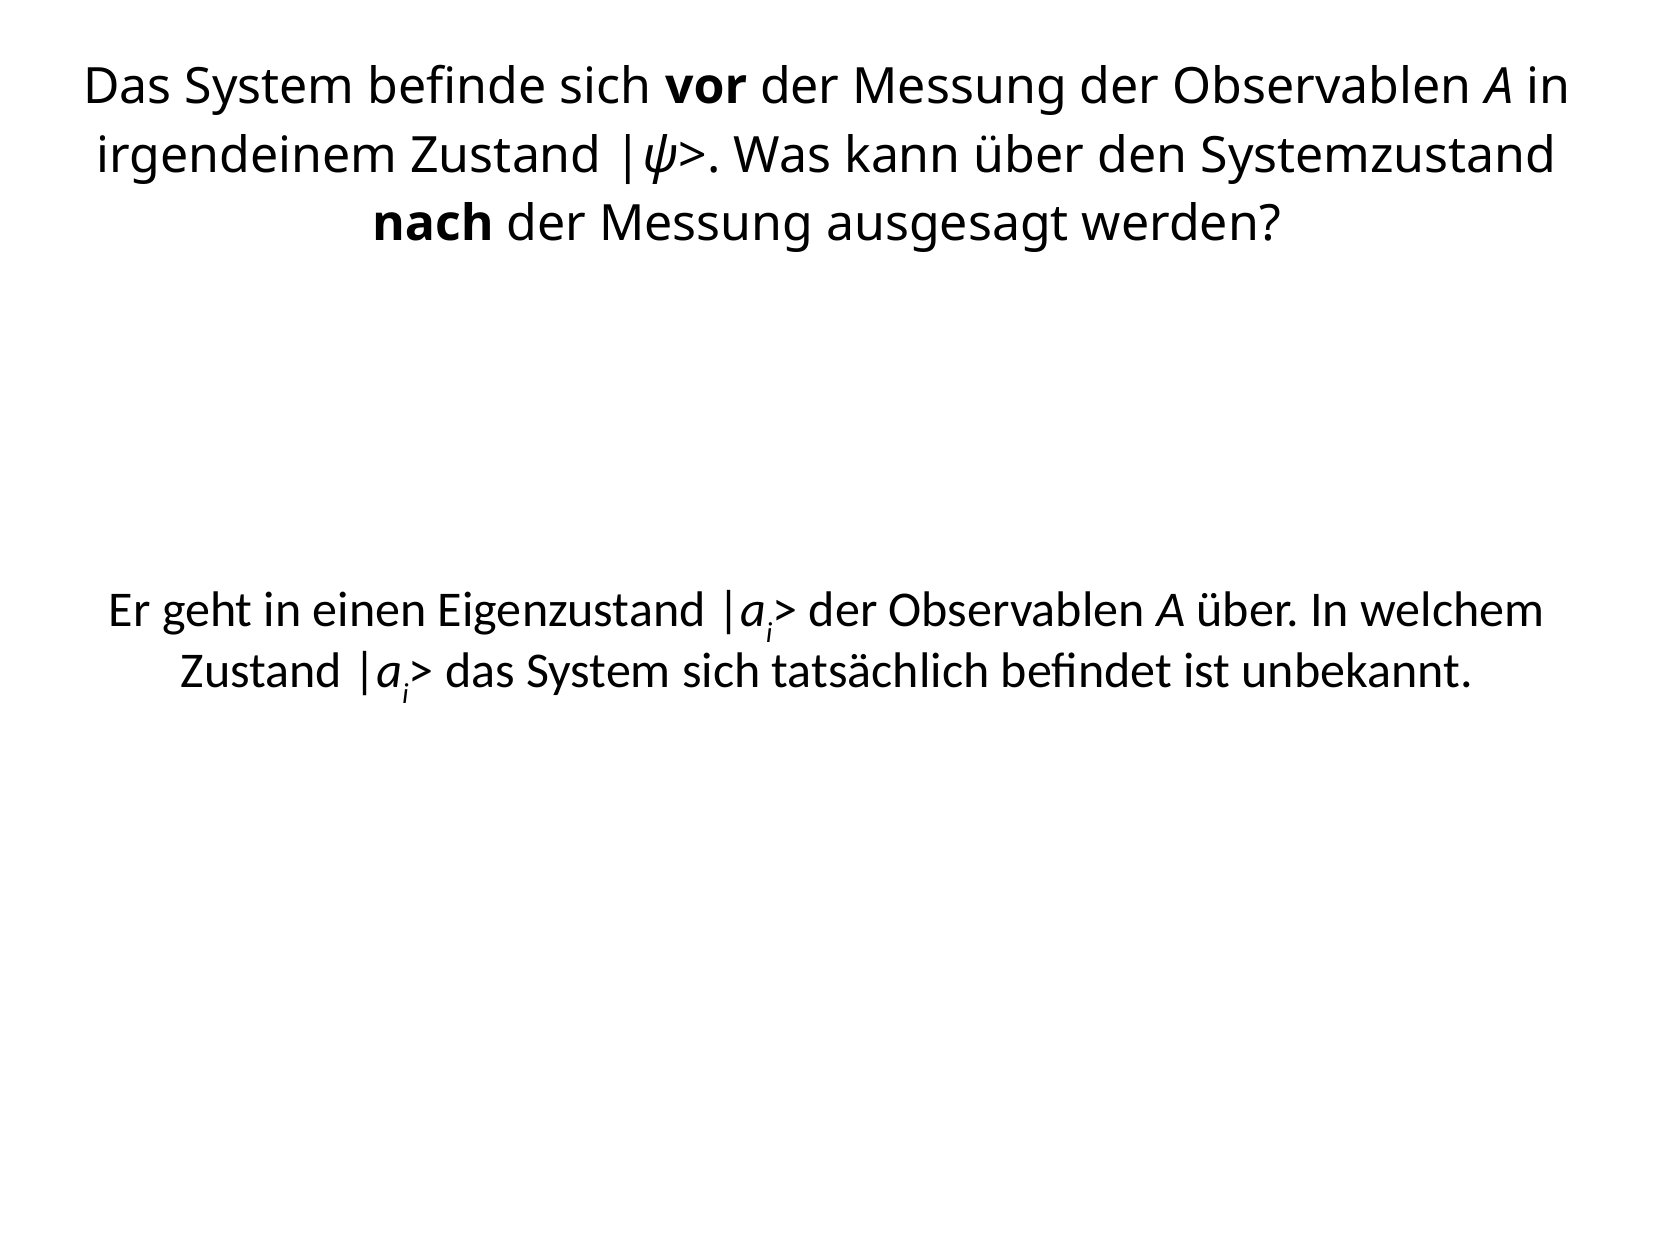

# Das System befinde sich vor der Messung der Observablen A in irgendeinem Zustand |ψ>. Was kann über den Systemzustand nach der Messung ausgesagt werden?
Er geht in einen Eigenzustand |ai> der Observablen A über. In welchem Zustand |ai> das System sich tatsächlich befindet ist unbekannt.